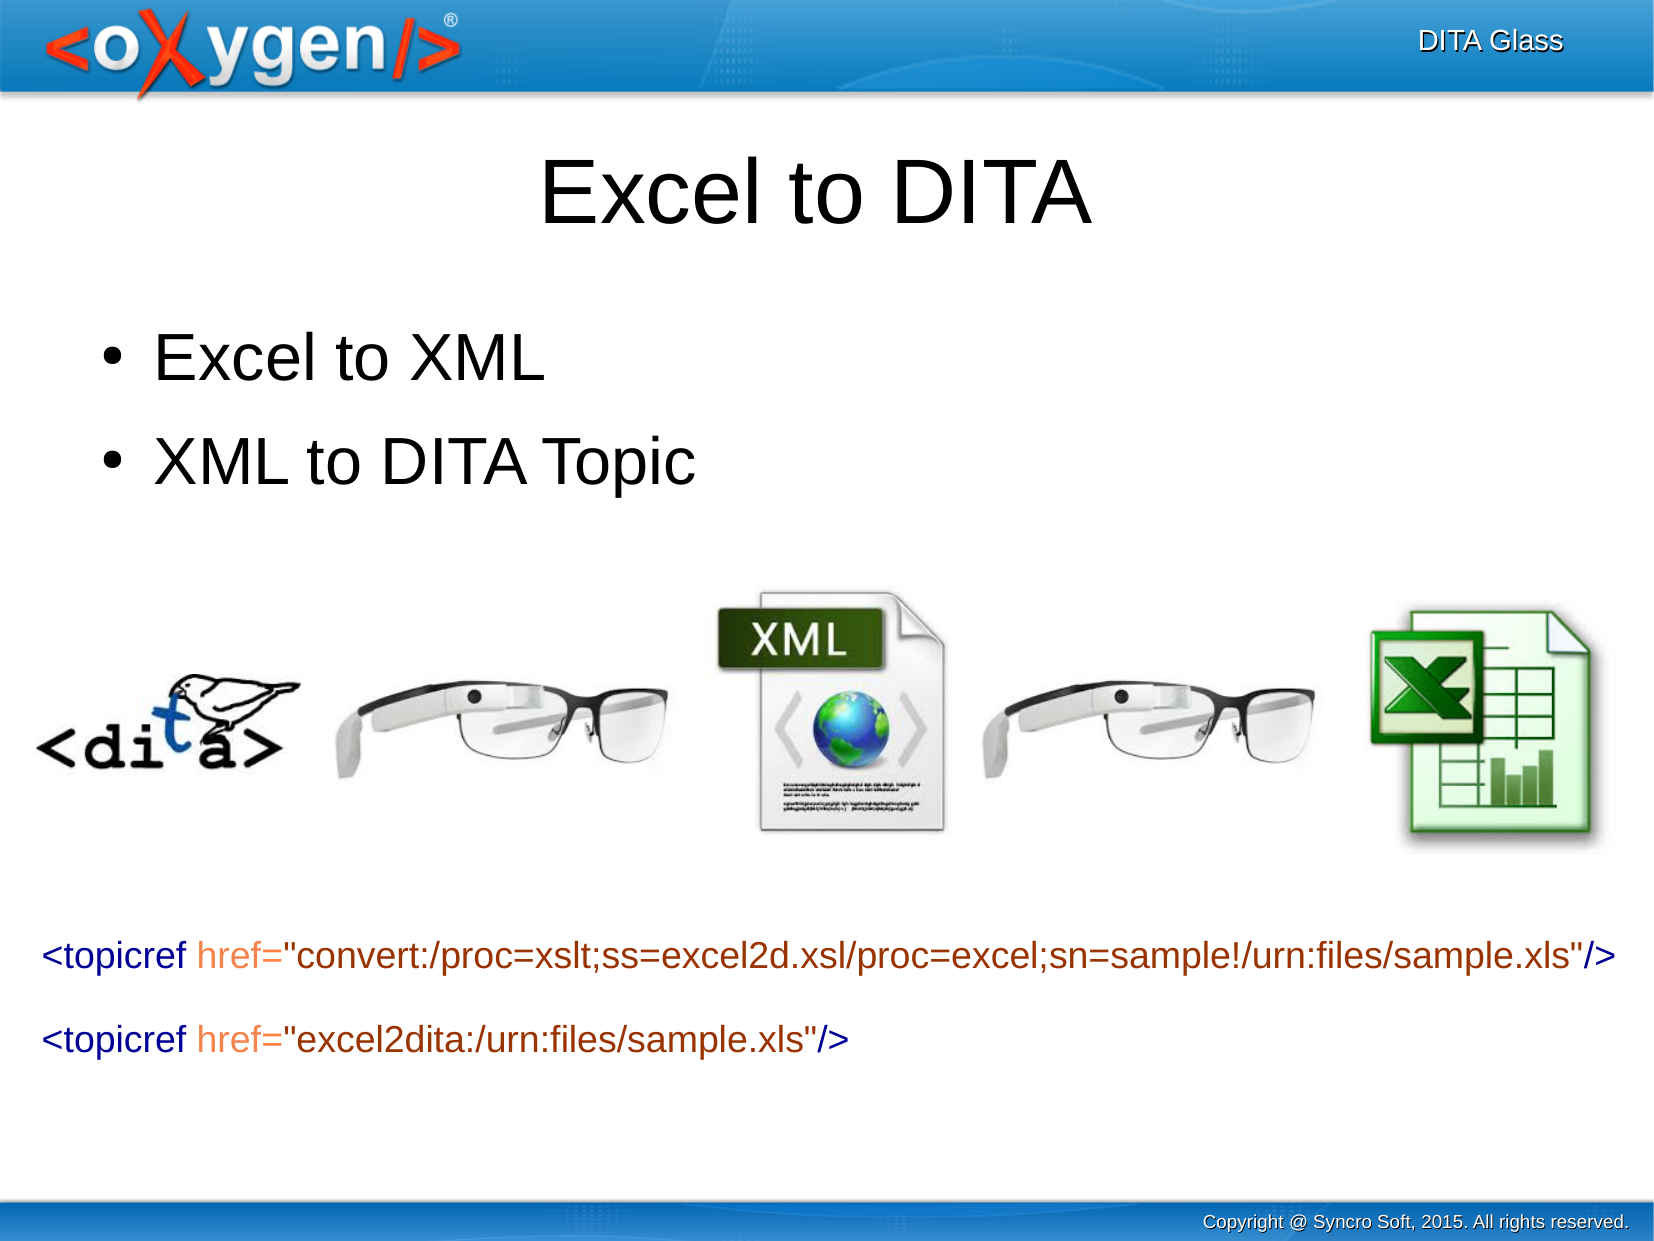

# Excel to DITA
Excel to XML
XML to DITA Topic
<topicref href="convert:/proc=xslt;ss=excel2d.xsl/proc=excel;sn=sample!/urn:files/sample.xls"/>
<topicref href="excel2dita:/urn:files/sample.xls"/>